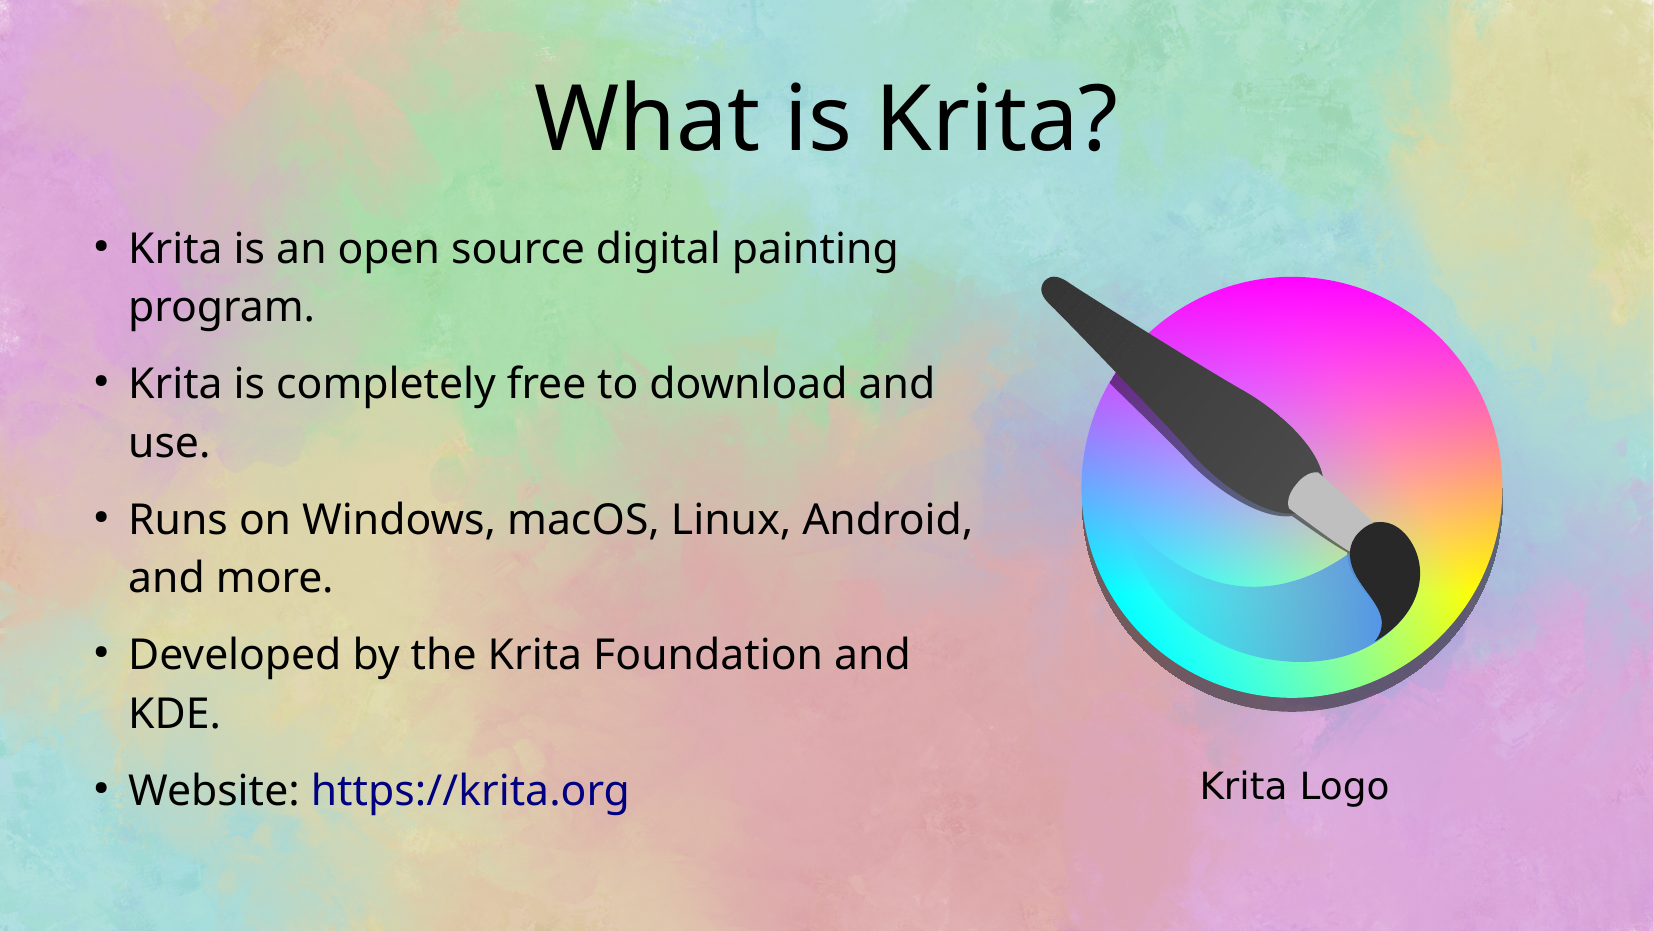

# What is Krita?
Krita is an open source digital painting program.
Krita is completely free to download and use.
Runs on Windows, macOS, Linux, Android, and more.
Developed by the Krita Foundation and KDE.
Website: https://krita.org
Krita Logo